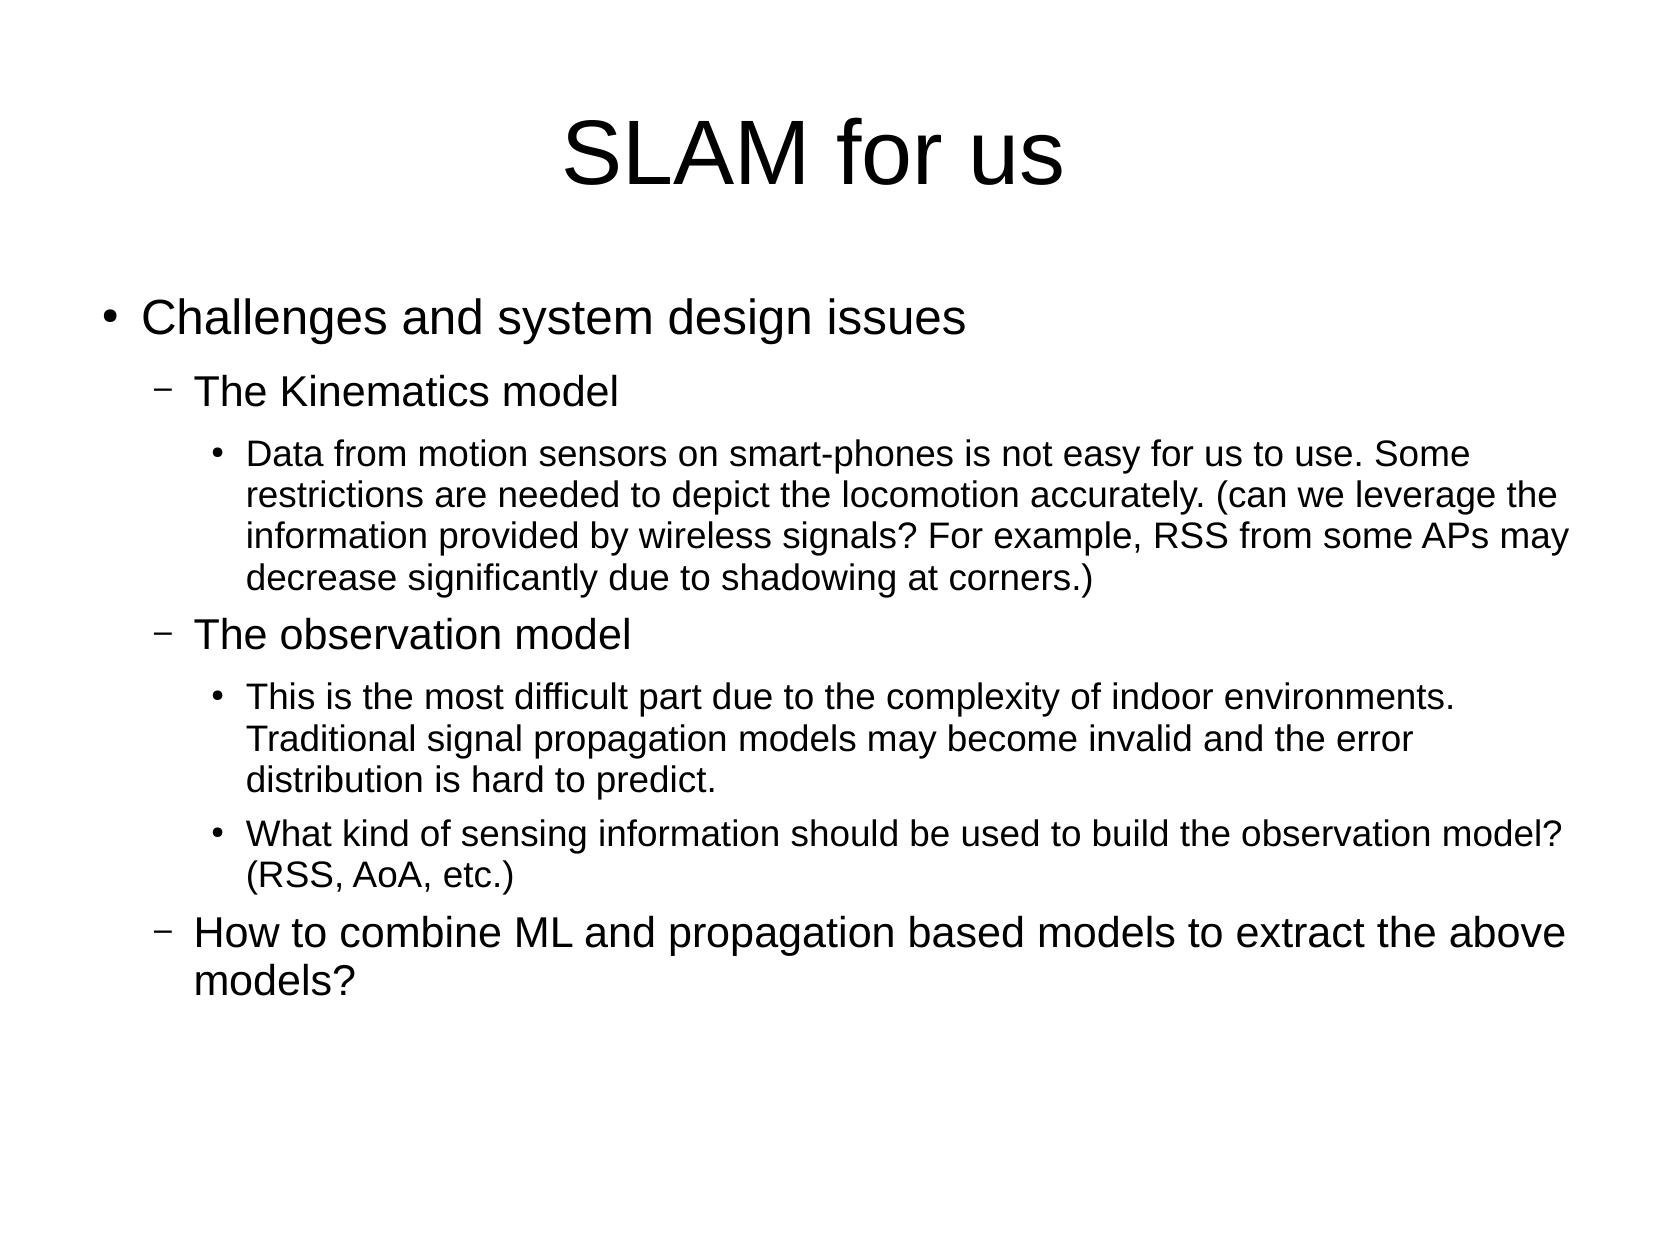

# SLAM for us
Challenges and system design issues
The Kinematics model
Data from motion sensors on smart-phones is not easy for us to use. Some restrictions are needed to depict the locomotion accurately. (can we leverage the information provided by wireless signals? For example, RSS from some APs may decrease significantly due to shadowing at corners.)
The observation model
This is the most difficult part due to the complexity of indoor environments. Traditional signal propagation models may become invalid and the error distribution is hard to predict.
What kind of sensing information should be used to build the observation model? (RSS, AoA, etc.)
How to combine ML and propagation based models to extract the above models?